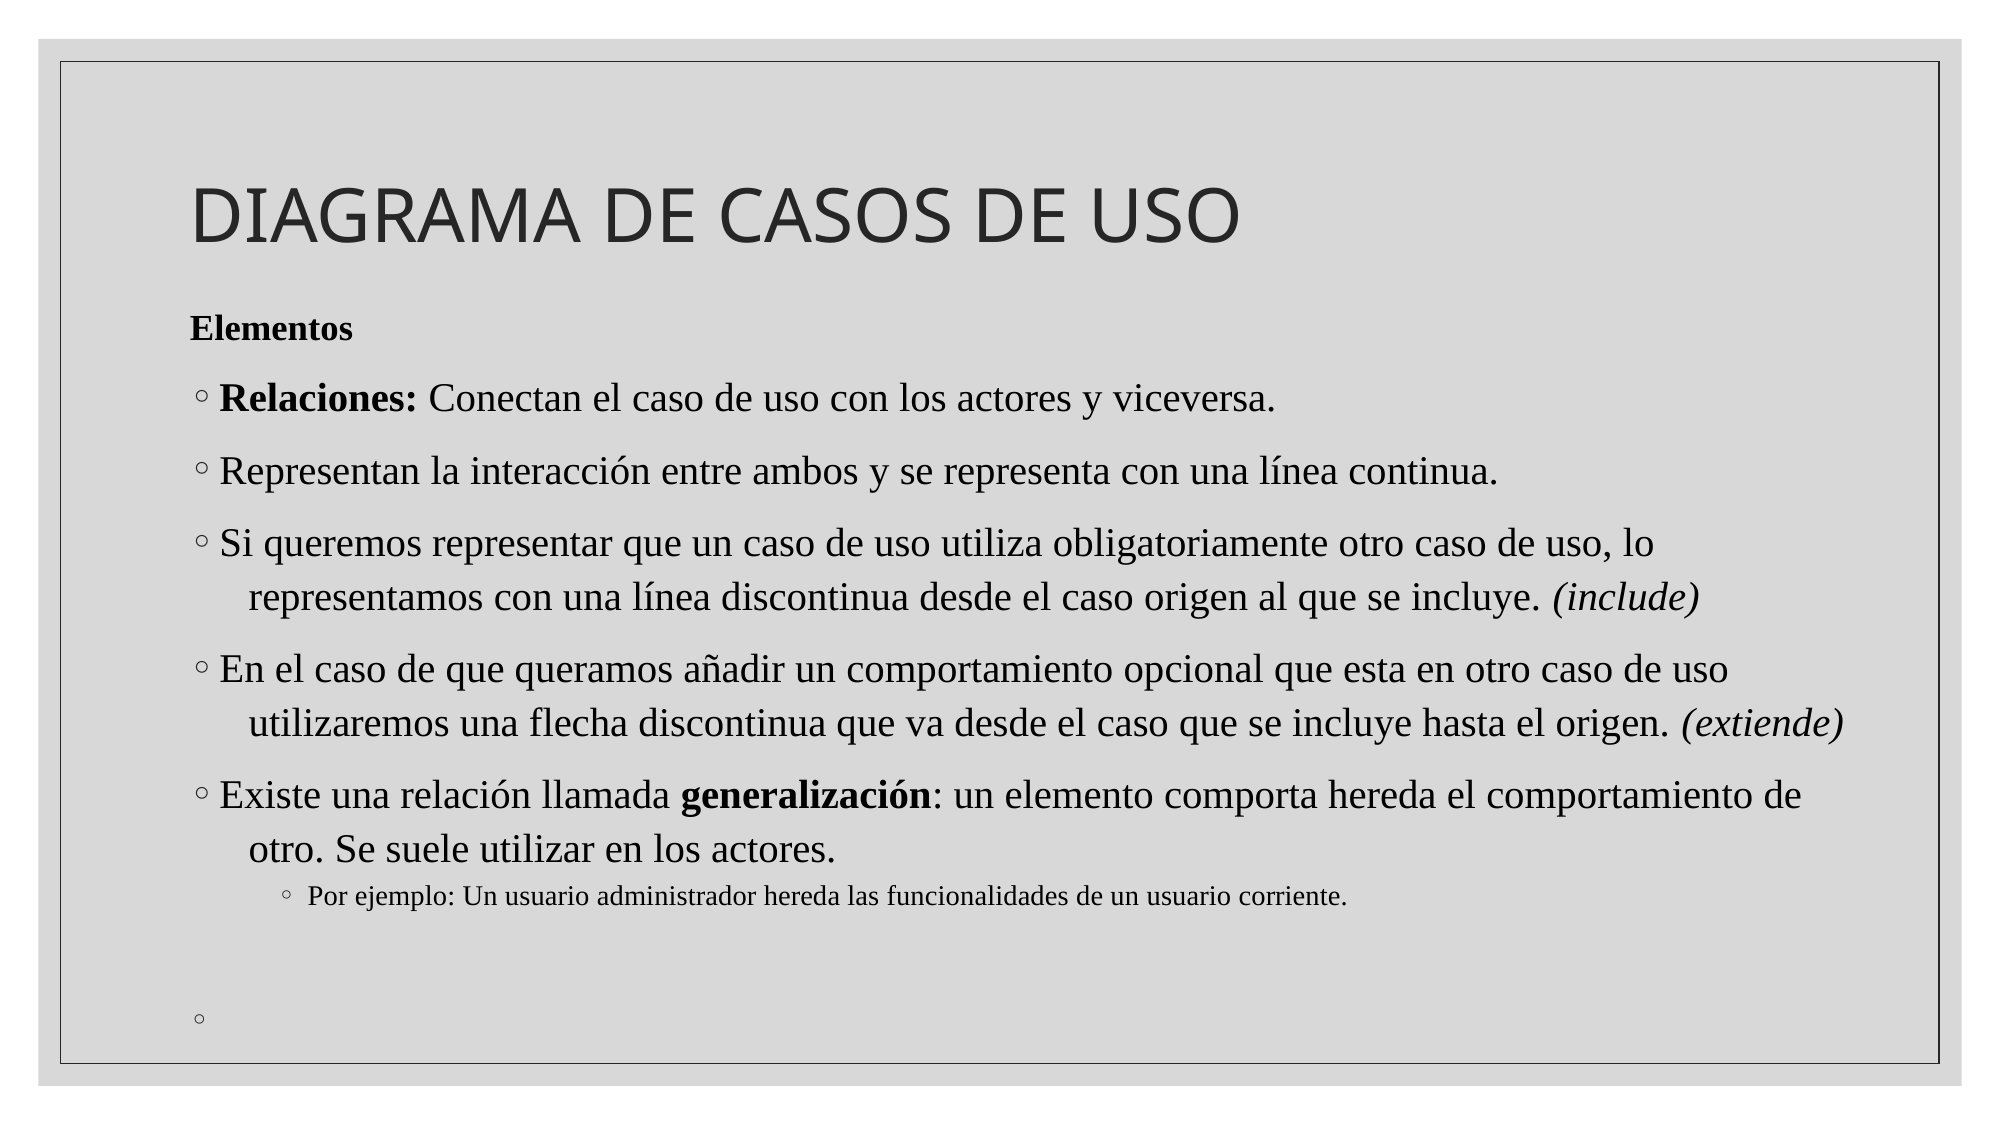

# DIAGRAMA DE CASOS DE USO
Elementos
Relaciones: Conectan el caso de uso con los actores y viceversa.
Representan la interacción entre ambos y se representa con una línea continua.
Si queremos representar que un caso de uso utiliza obligatoriamente otro caso de uso, lo representamos con una línea discontinua desde el caso origen al que se incluye. (include)
En el caso de que queramos añadir un comportamiento opcional que esta en otro caso de uso utilizaremos una flecha discontinua que va desde el caso que se incluye hasta el origen. (extiende)
Existe una relación llamada generalización: un elemento comporta hereda el comportamiento de otro. Se suele utilizar en los actores.
Por ejemplo: Un usuario administrador hereda las funcionalidades de un usuario corriente.